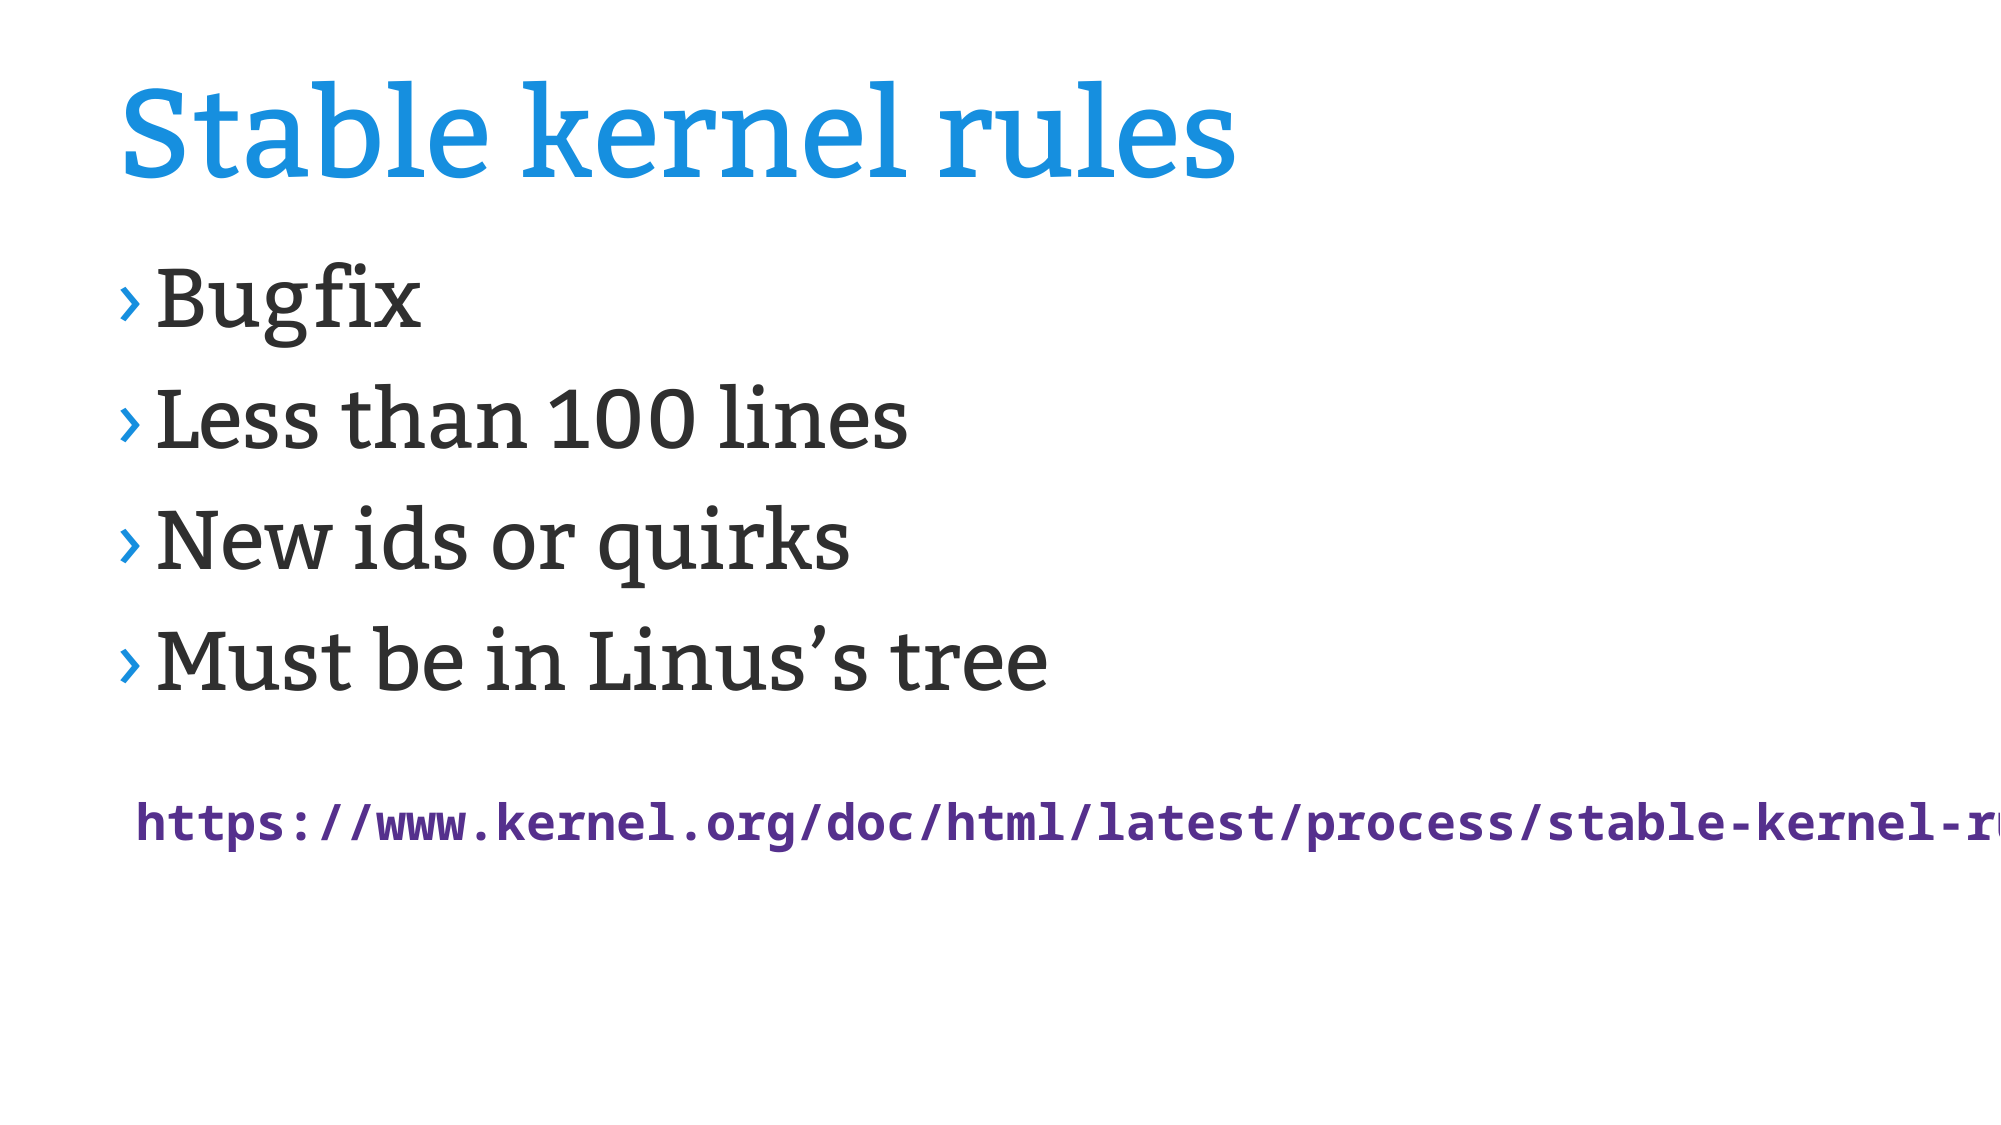

# Stable kernel rules
Bugfix
Less than 100 lines
New ids or quirks
Must be in Linus’s tree
 https://www.kernel.org/doc/html/latest/process/stable-kernel-rules.html